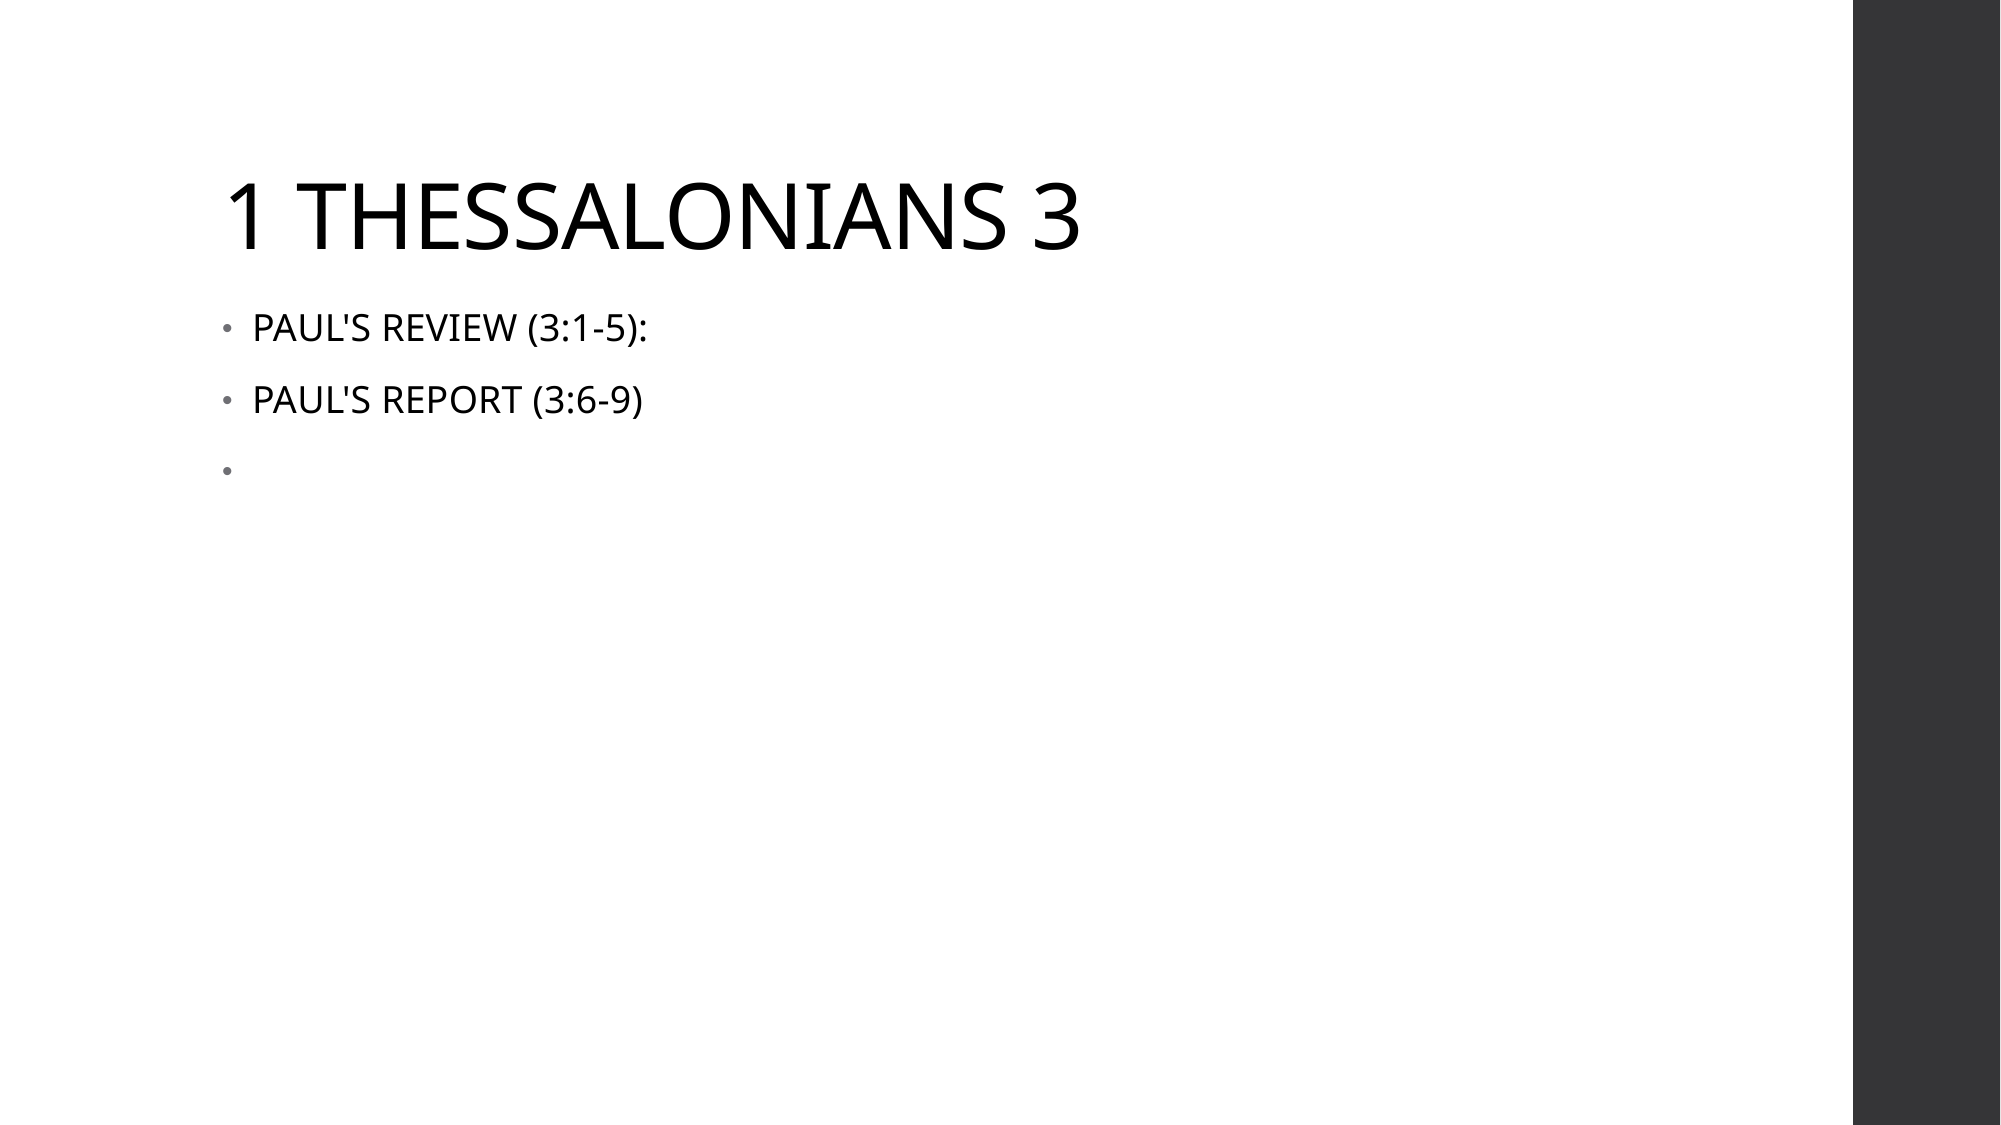

# 1 THESSALONIANS 3
PAUL'S REVIEW (3:1-5):
PAUL'S REPORT (3:6-9)